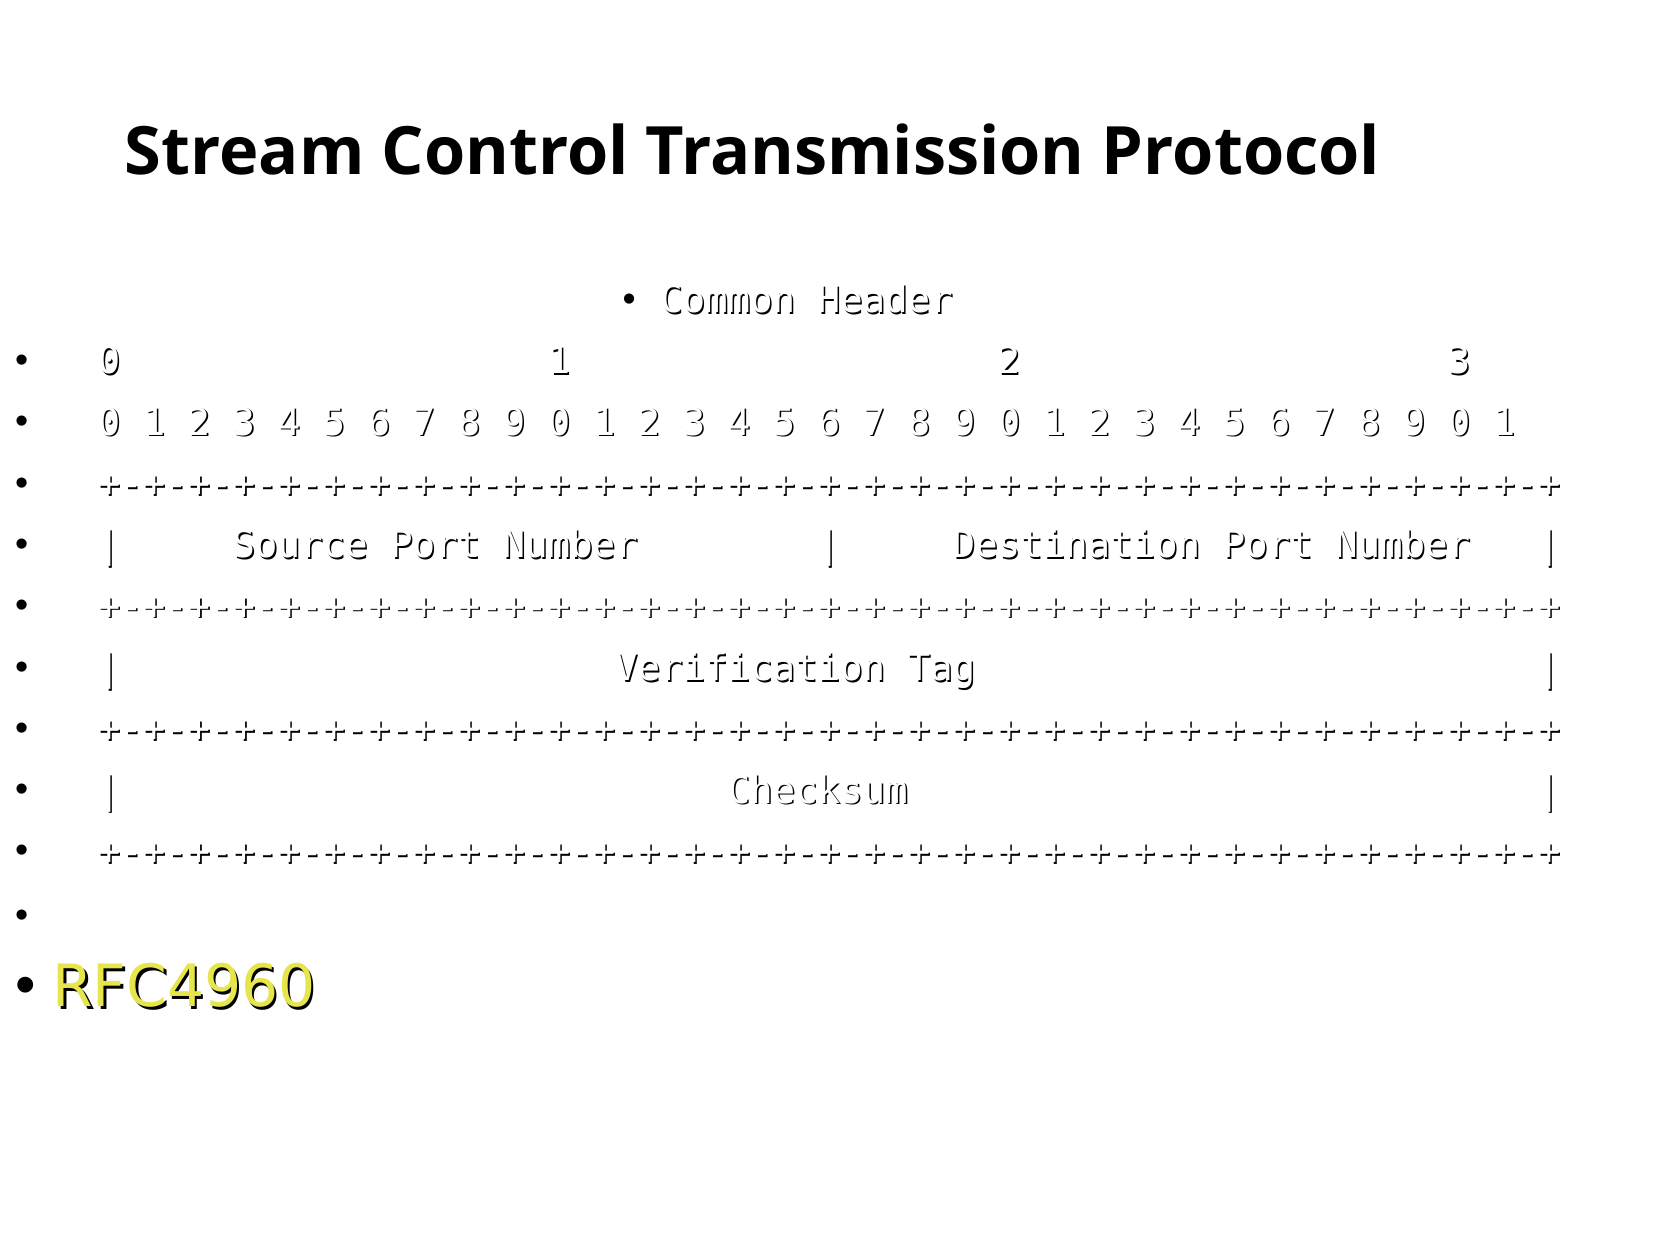

# Stream Control Transmission Protocol
Common Header
 0 1 2 3
 0 1 2 3 4 5 6 7 8 9 0 1 2 3 4 5 6 7 8 9 0 1 2 3 4 5 6 7 8 9 0 1
 +-+-+-+-+-+-+-+-+-+-+-+-+-+-+-+-+-+-+-+-+-+-+-+-+-+-+-+-+-+-+-+-+
 | Source Port Number | Destination Port Number |
 +-+-+-+-+-+-+-+-+-+-+-+-+-+-+-+-+-+-+-+-+-+-+-+-+-+-+-+-+-+-+-+-+
 | Verification Tag |
 +-+-+-+-+-+-+-+-+-+-+-+-+-+-+-+-+-+-+-+-+-+-+-+-+-+-+-+-+-+-+-+-+
 | Checksum |
 +-+-+-+-+-+-+-+-+-+-+-+-+-+-+-+-+-+-+-+-+-+-+-+-+-+-+-+-+-+-+-+-+
RFC4960